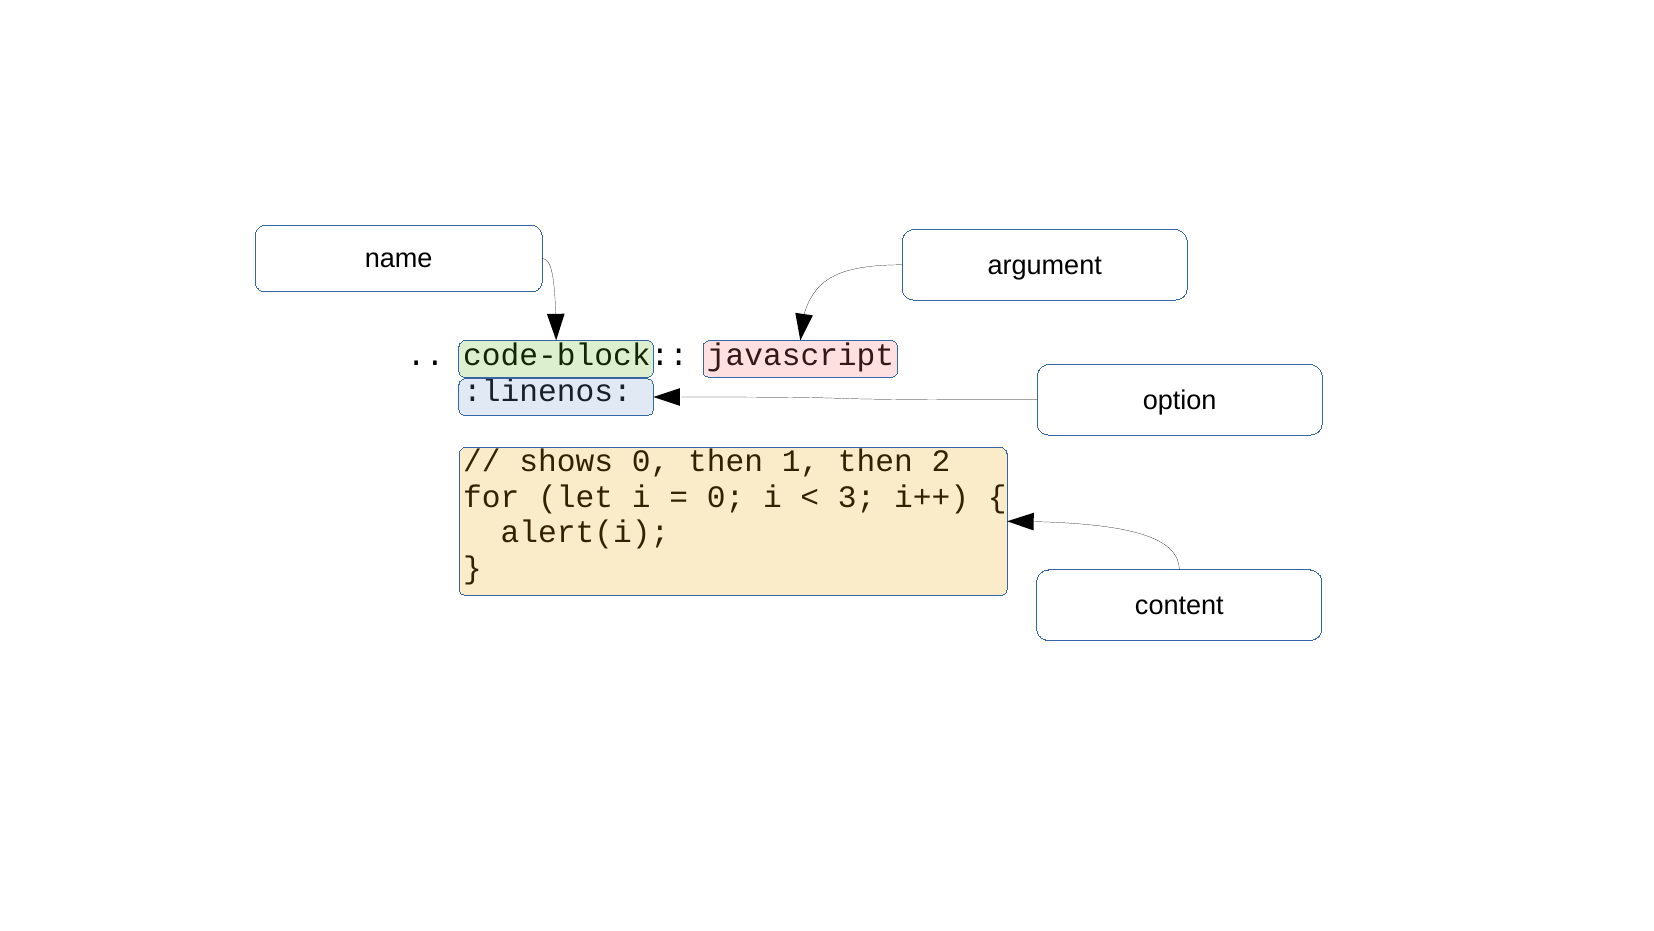

name
argument
.. code-block:: javascript
 :linenos:
 // shows 0, then 1, then 2
 for (let i = 0; i < 3; i++) {
 alert(i);
 }
option
content